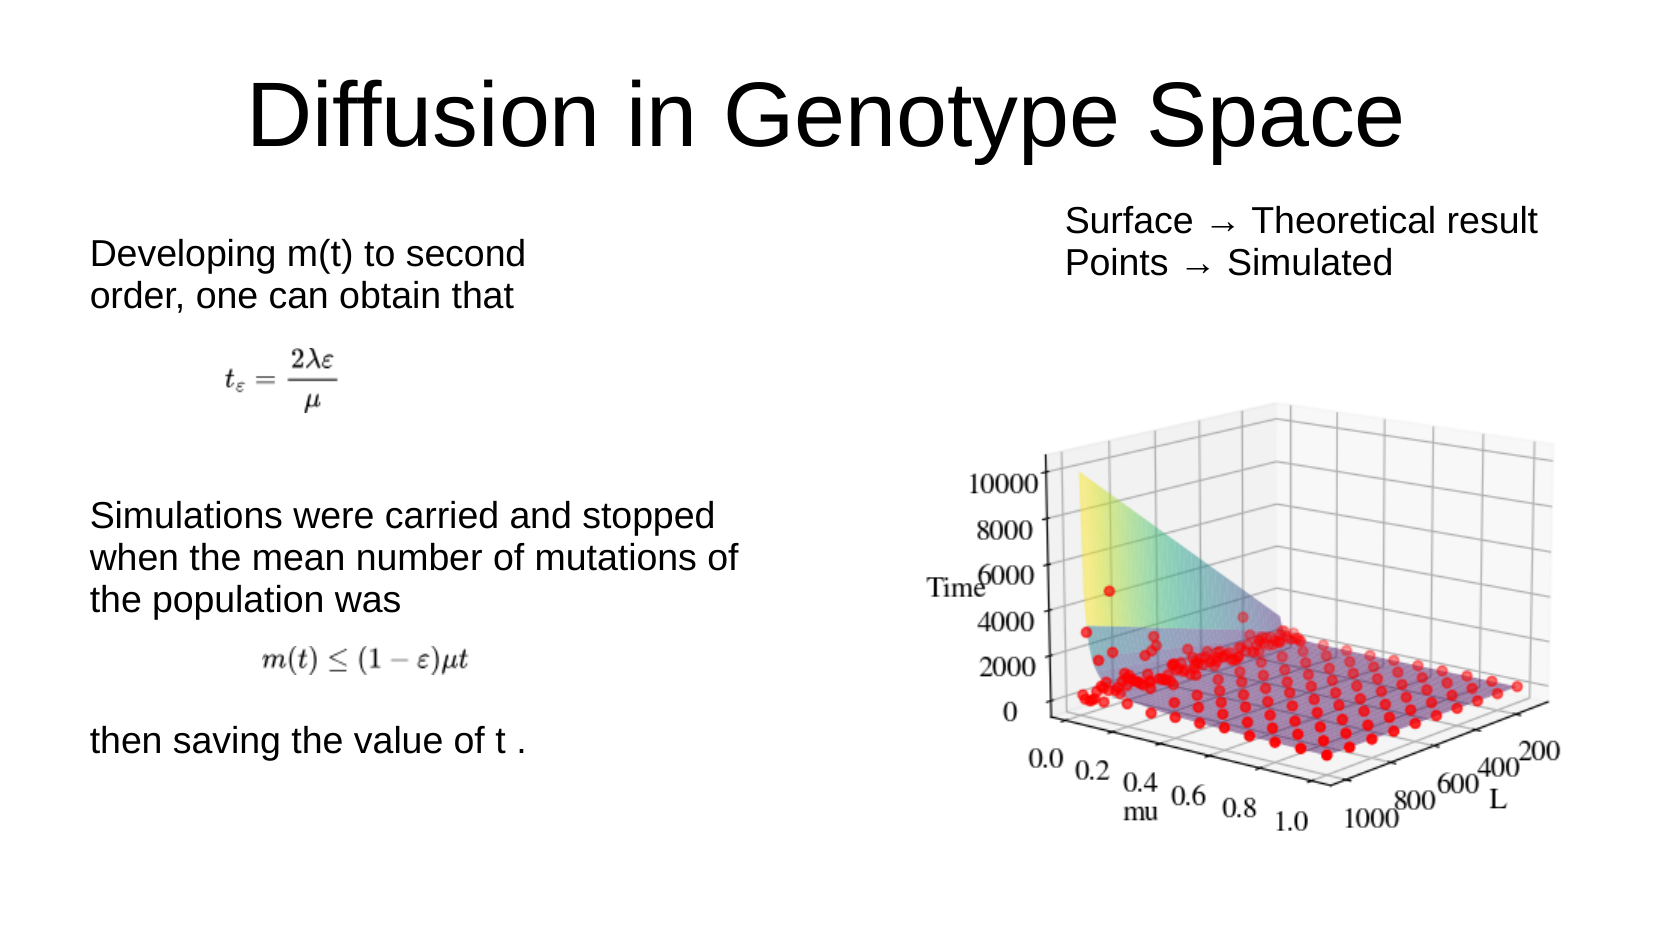

# Diffusion in Genotype Space
Surface → Theoretical result
Points → Simulated
Developing m(t) to second order, one can obtain that
Simulations were carried and stopped when the mean number of mutations of the population was
then saving the value of t .